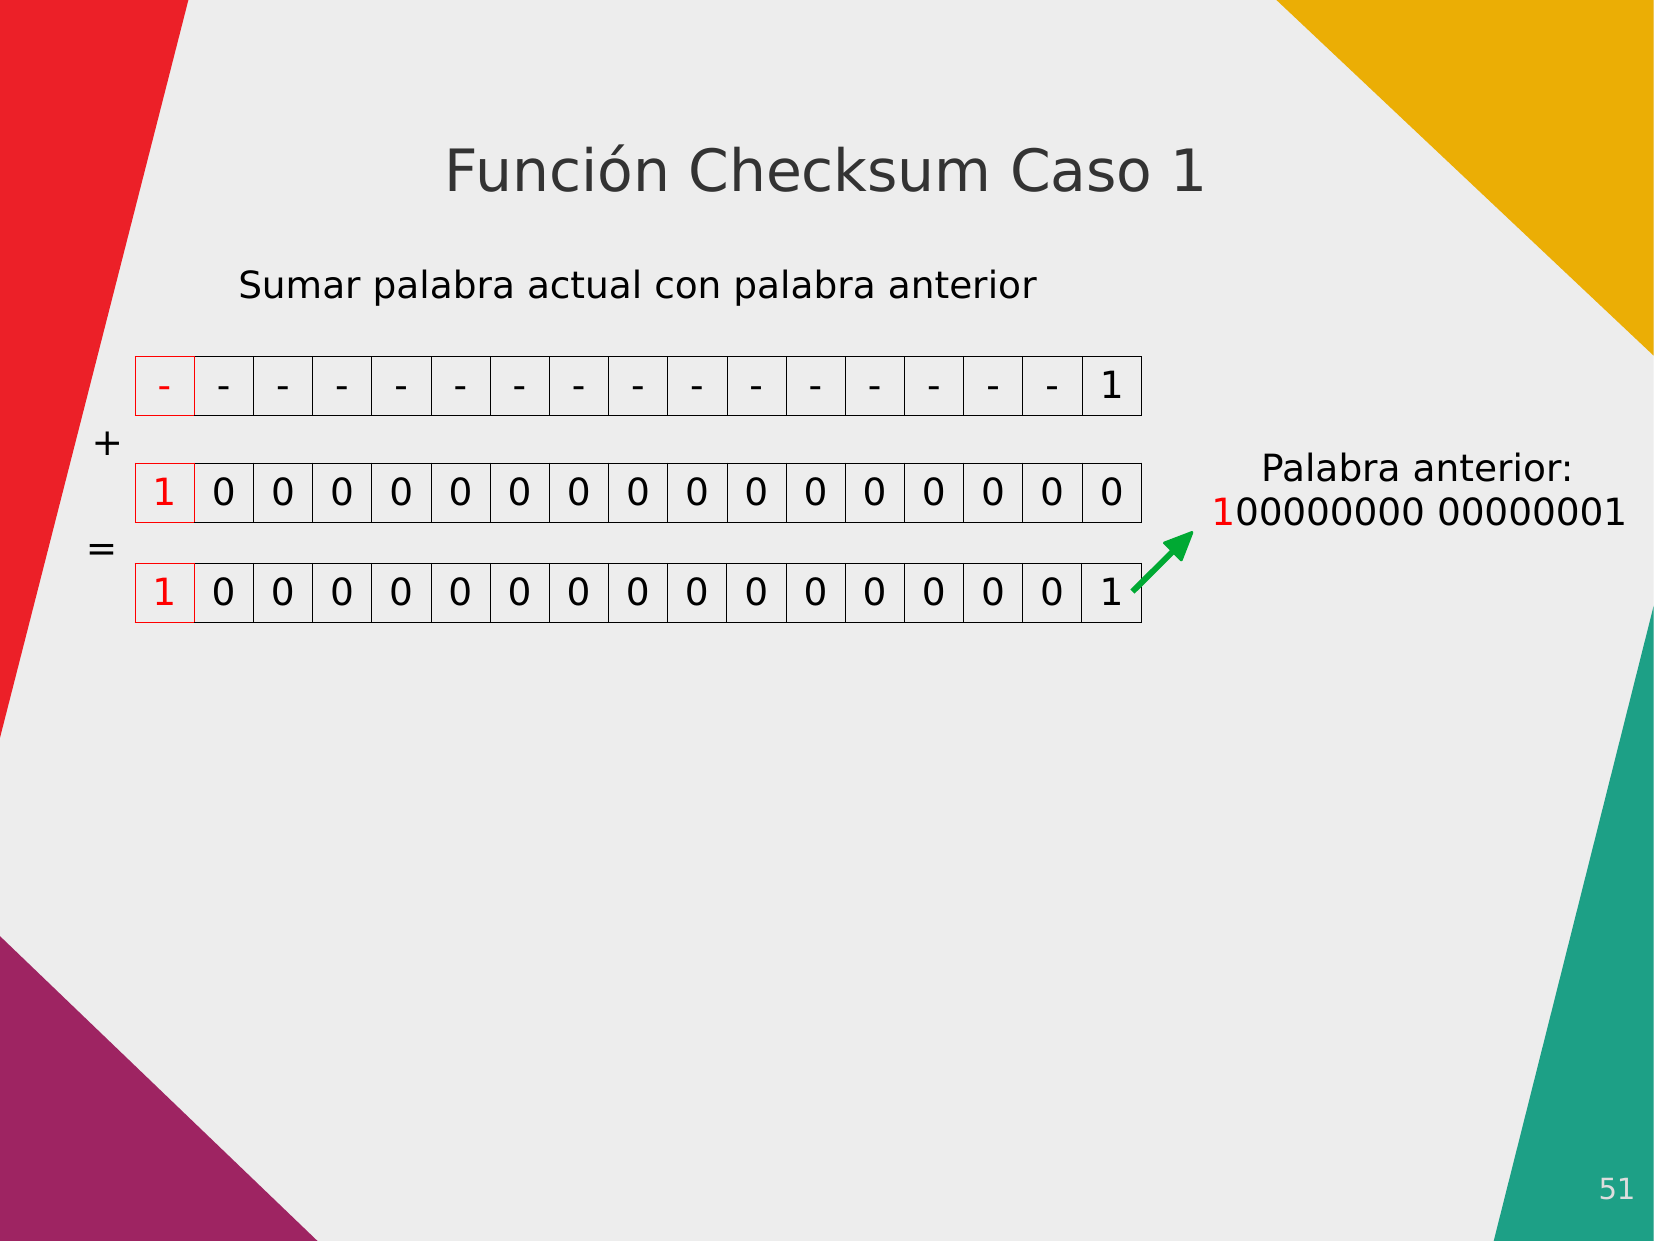

# Función Checksum Caso 1
Sumar palabra actual con palabra anterior
Palabra anterior:
100000000 00000001
| - | - | - | - | - | - | - | - | - | - | - | - | - | - | - | - | 1 |
| --- | --- | --- | --- | --- | --- | --- | --- | --- | --- | --- | --- | --- | --- | --- | --- | --- |
+
| 1 | 0 | 0 | 0 | 0 | 0 | 0 | 0 | 0 | 0 | 0 | 0 | 0 | 0 | 0 | 0 | 0 |
| --- | --- | --- | --- | --- | --- | --- | --- | --- | --- | --- | --- | --- | --- | --- | --- | --- |
=
| 1 | 0 | 0 | 0 | 0 | 0 | 0 | 0 | 0 | 0 | 0 | 0 | 0 | 0 | 0 | 0 | 1 |
| --- | --- | --- | --- | --- | --- | --- | --- | --- | --- | --- | --- | --- | --- | --- | --- | --- |
51